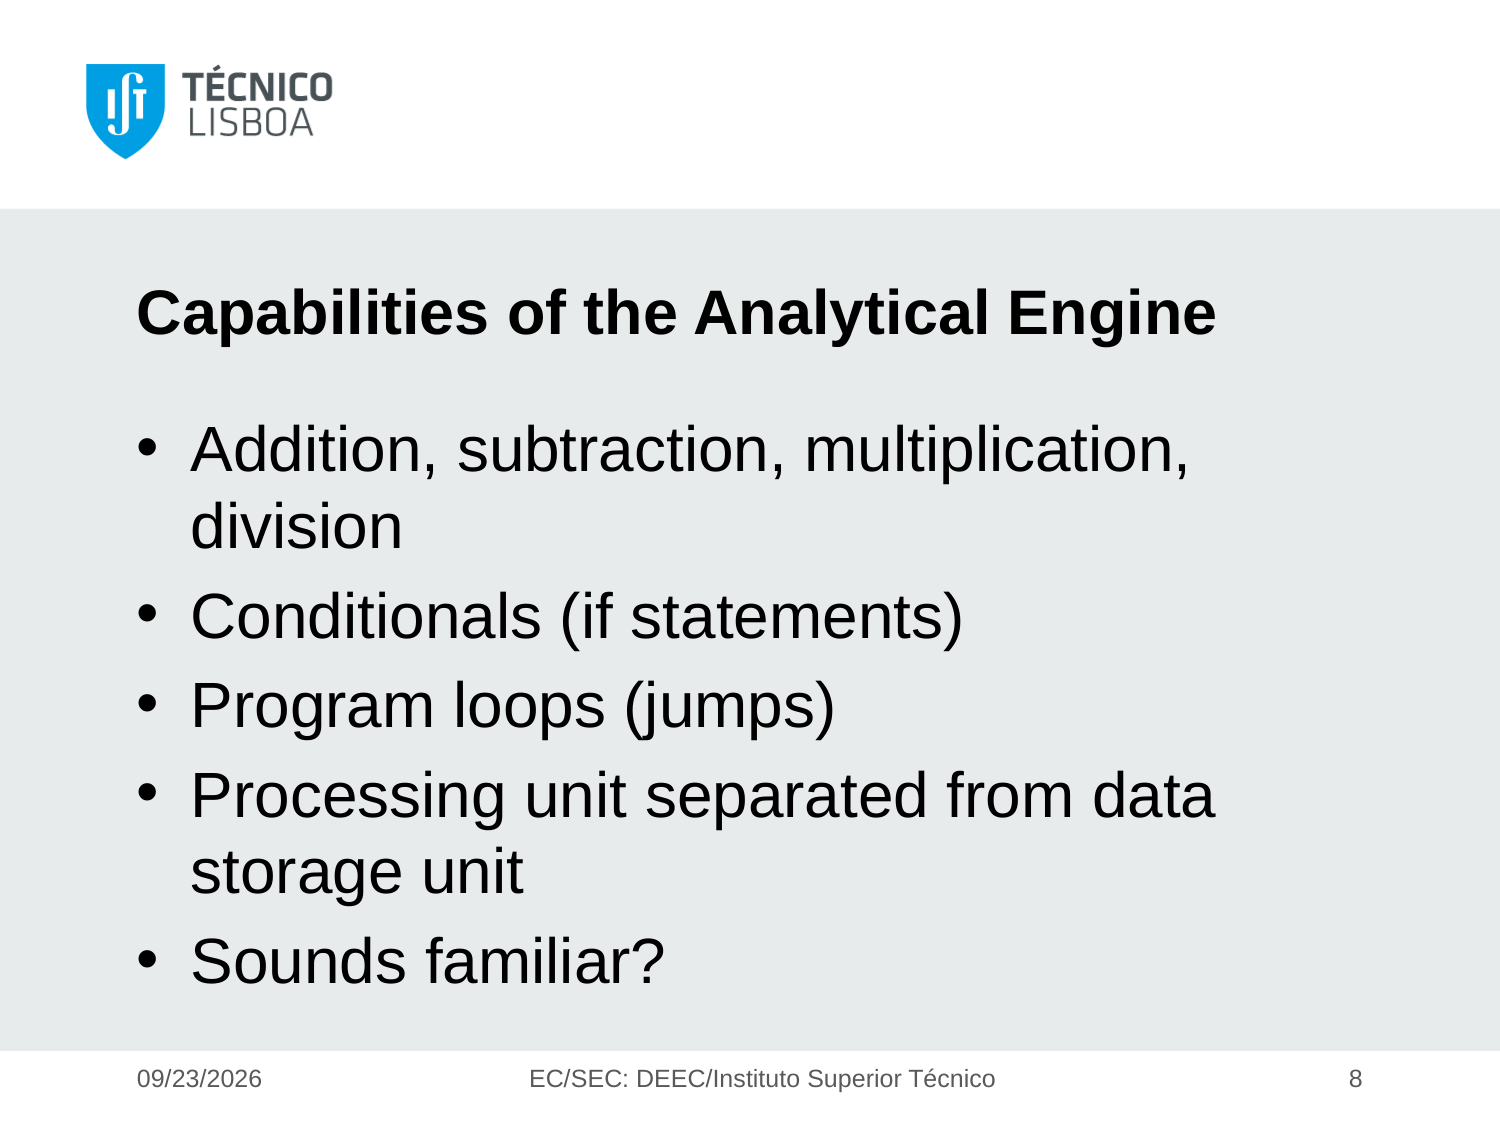

# Capabilities of the Analytical Engine
Addition, subtraction, multiplication, division
Conditionals (if statements)
Program loops (jumps)
Processing unit separated from data storage unit
Sounds familiar?
EC/SEC: DEEC/Instituto Superior Técnico